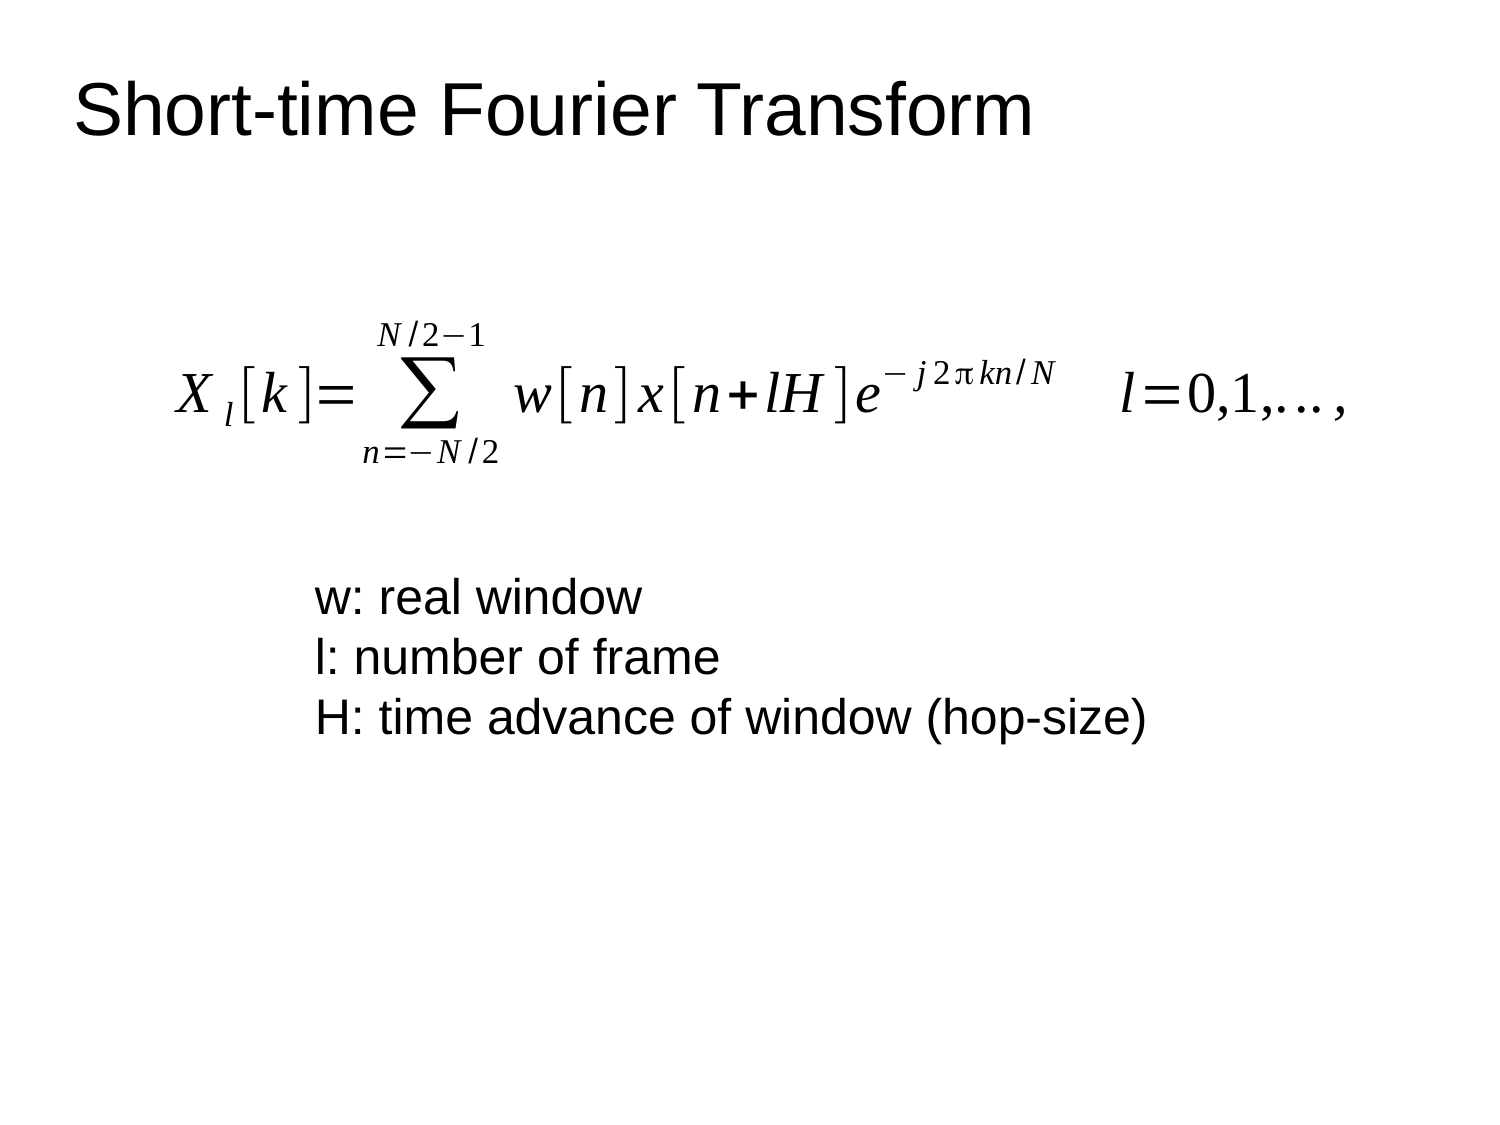

# Short-time Fourier Transform
w: real window
l: number of frame
H: time advance of window (hop-size)